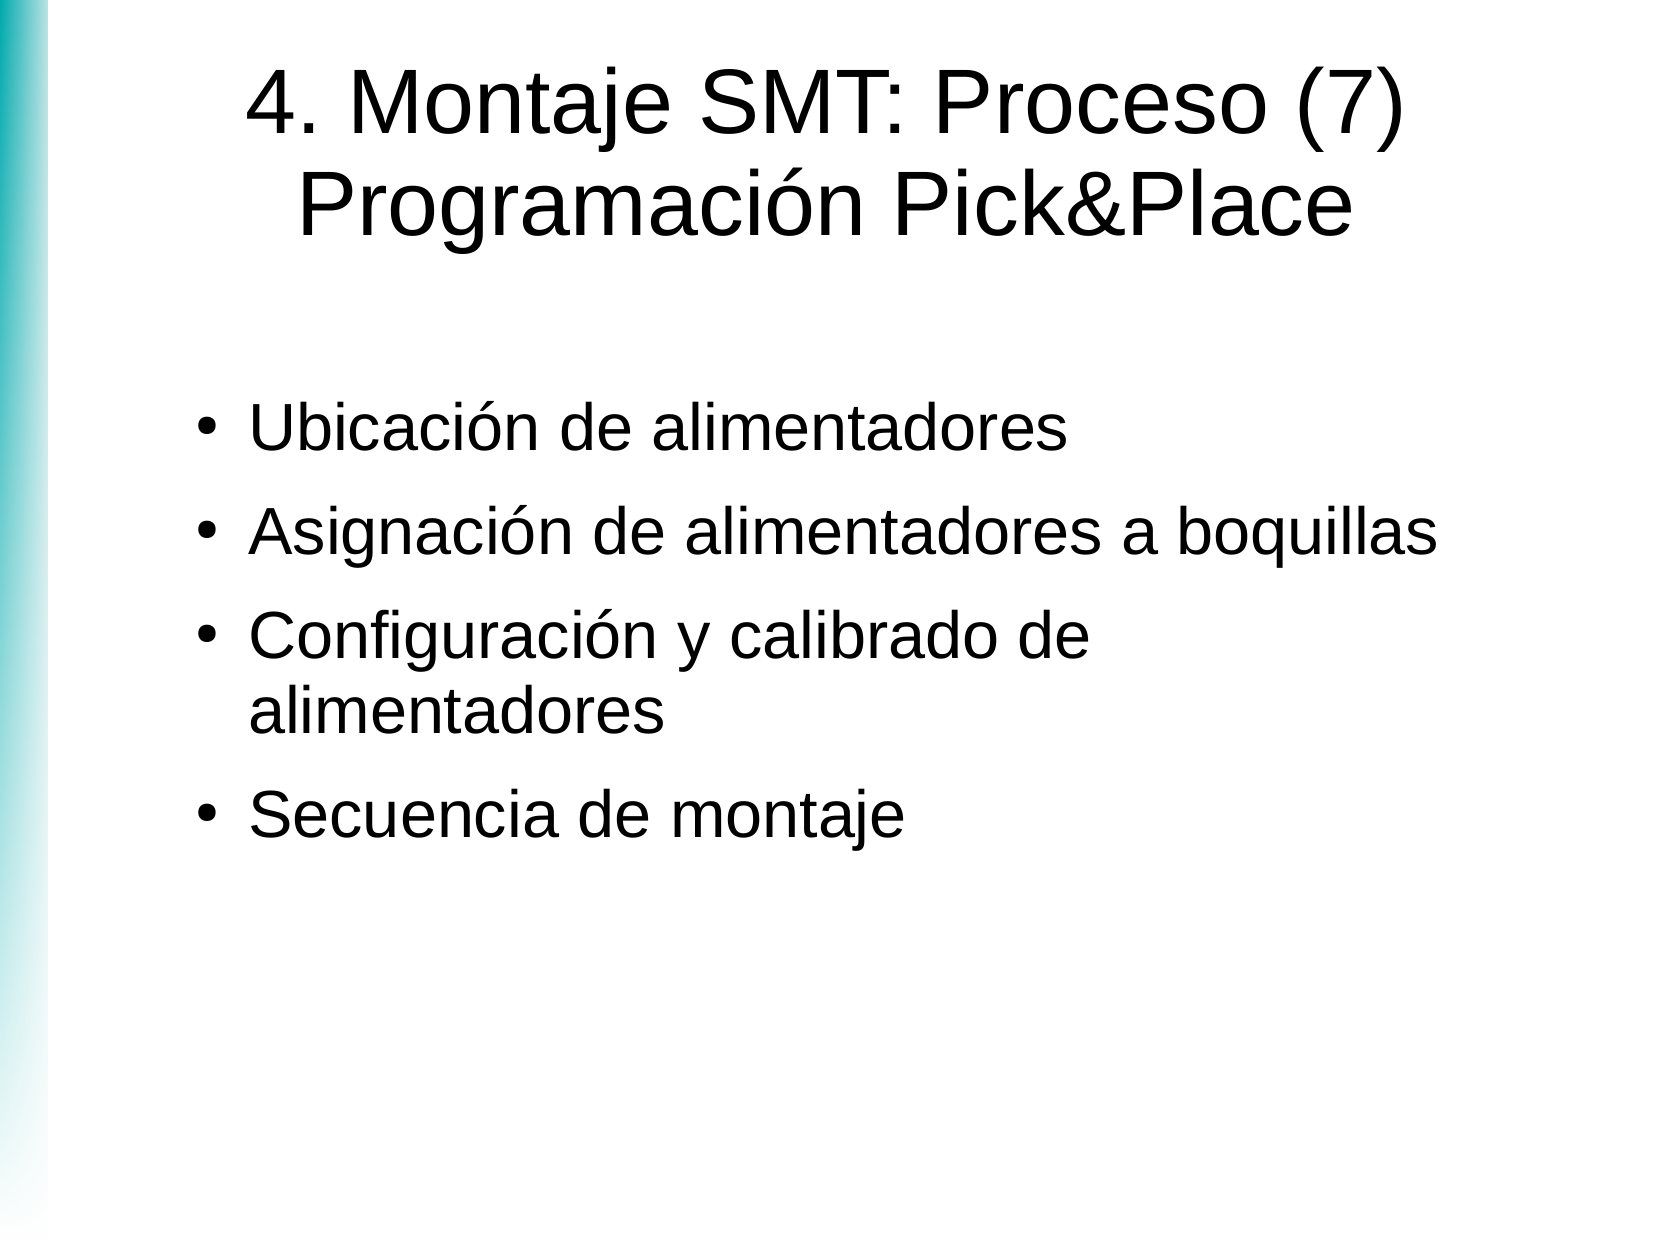

# 4. Montaje SMT: Proceso (7) Programación Pick&Place
Ubicación de alimentadores
Asignación de alimentadores a boquillas
Configuración y calibrado de alimentadores
Secuencia de montaje